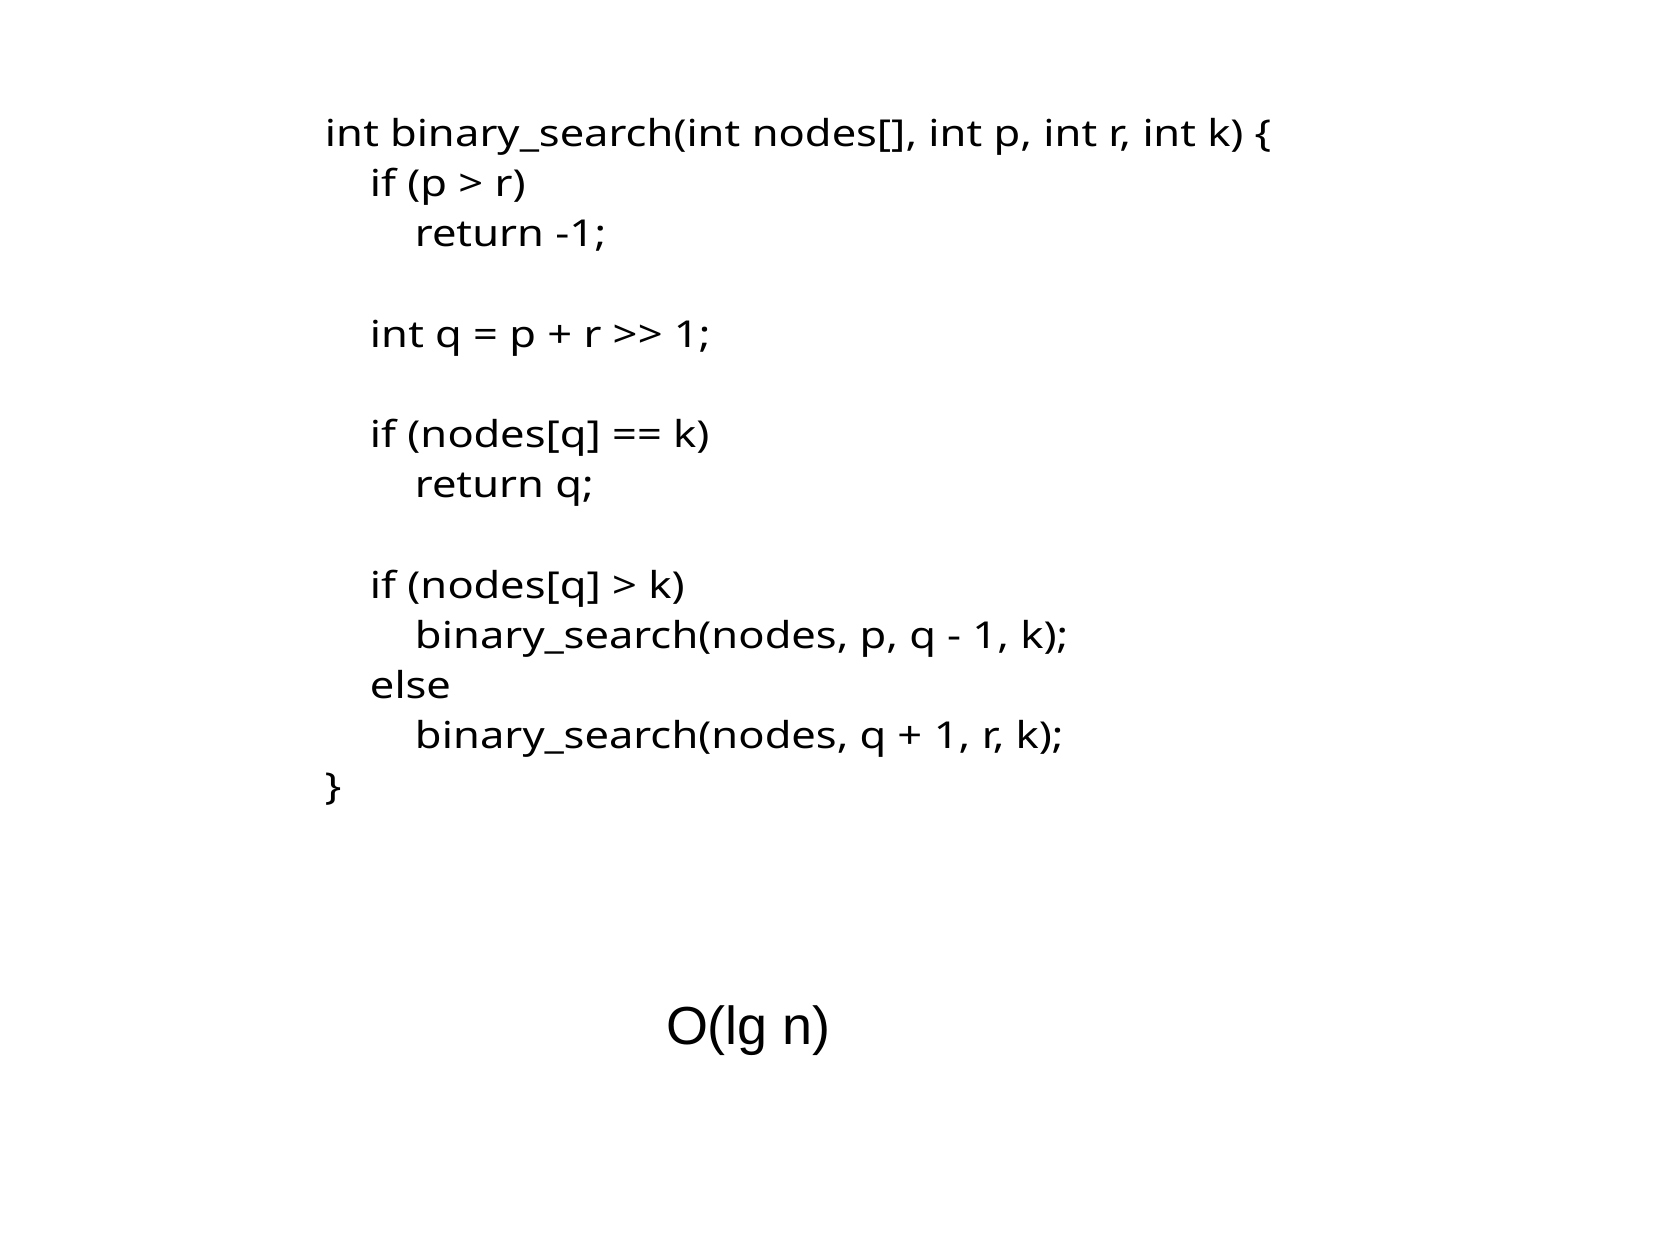

int binary_search(int nodes[], int p, int r, int k) {
 if (p > r)
 return -1;
 int q = p + r >> 1;
 if (nodes[q] == k)
 return q;
 if (nodes[q] > k)
 binary_search(nodes, p, q - 1, k);
 else
 binary_search(nodes, q + 1, r, k);
}
O(lg n)